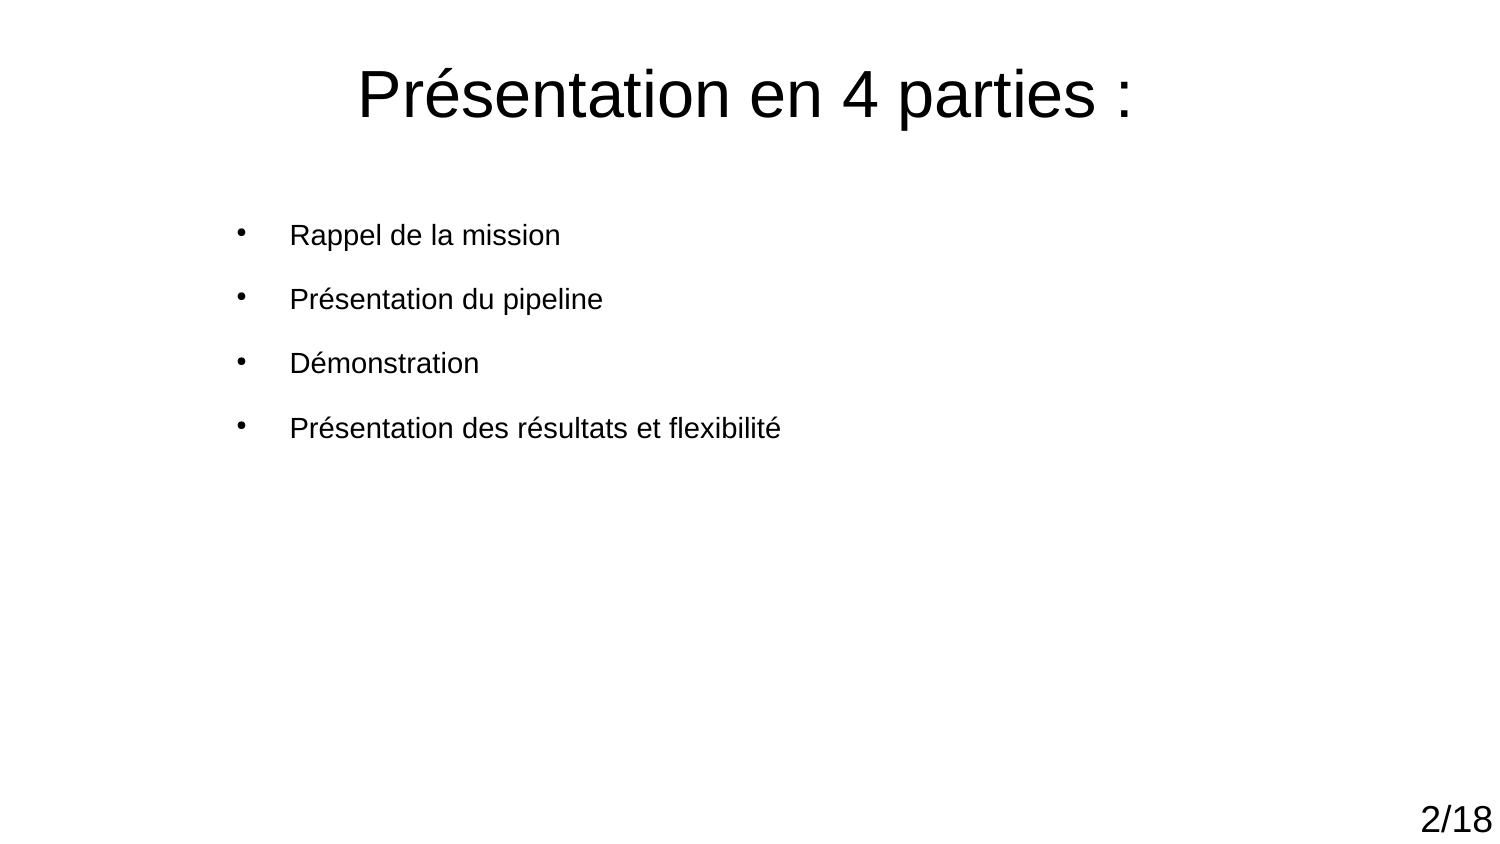

Présentation en 4 parties :
# Rappel de la mission
Présentation du pipeline
Démonstration
Présentation des résultats et flexibilité
2/18